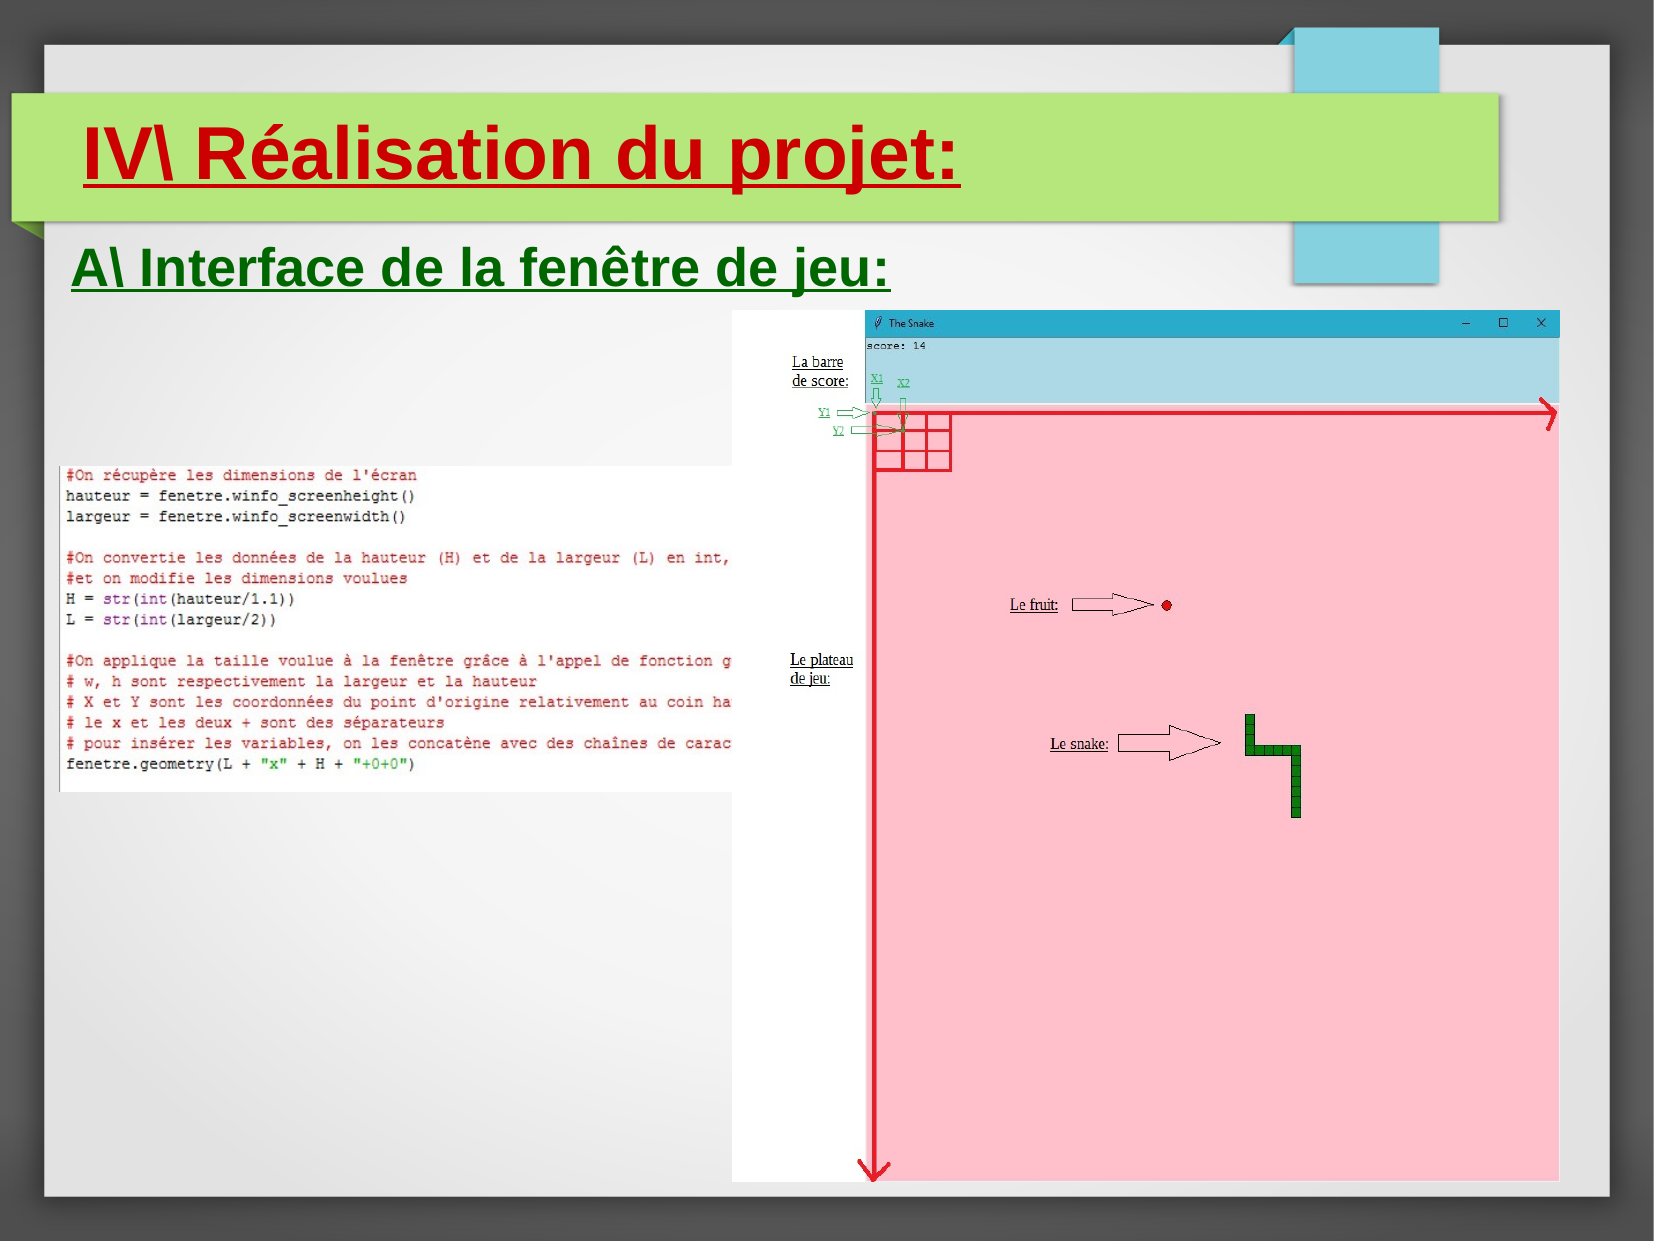

# IV\ Réalisation du projet:
A\ Interface de la fenêtre de jeu: